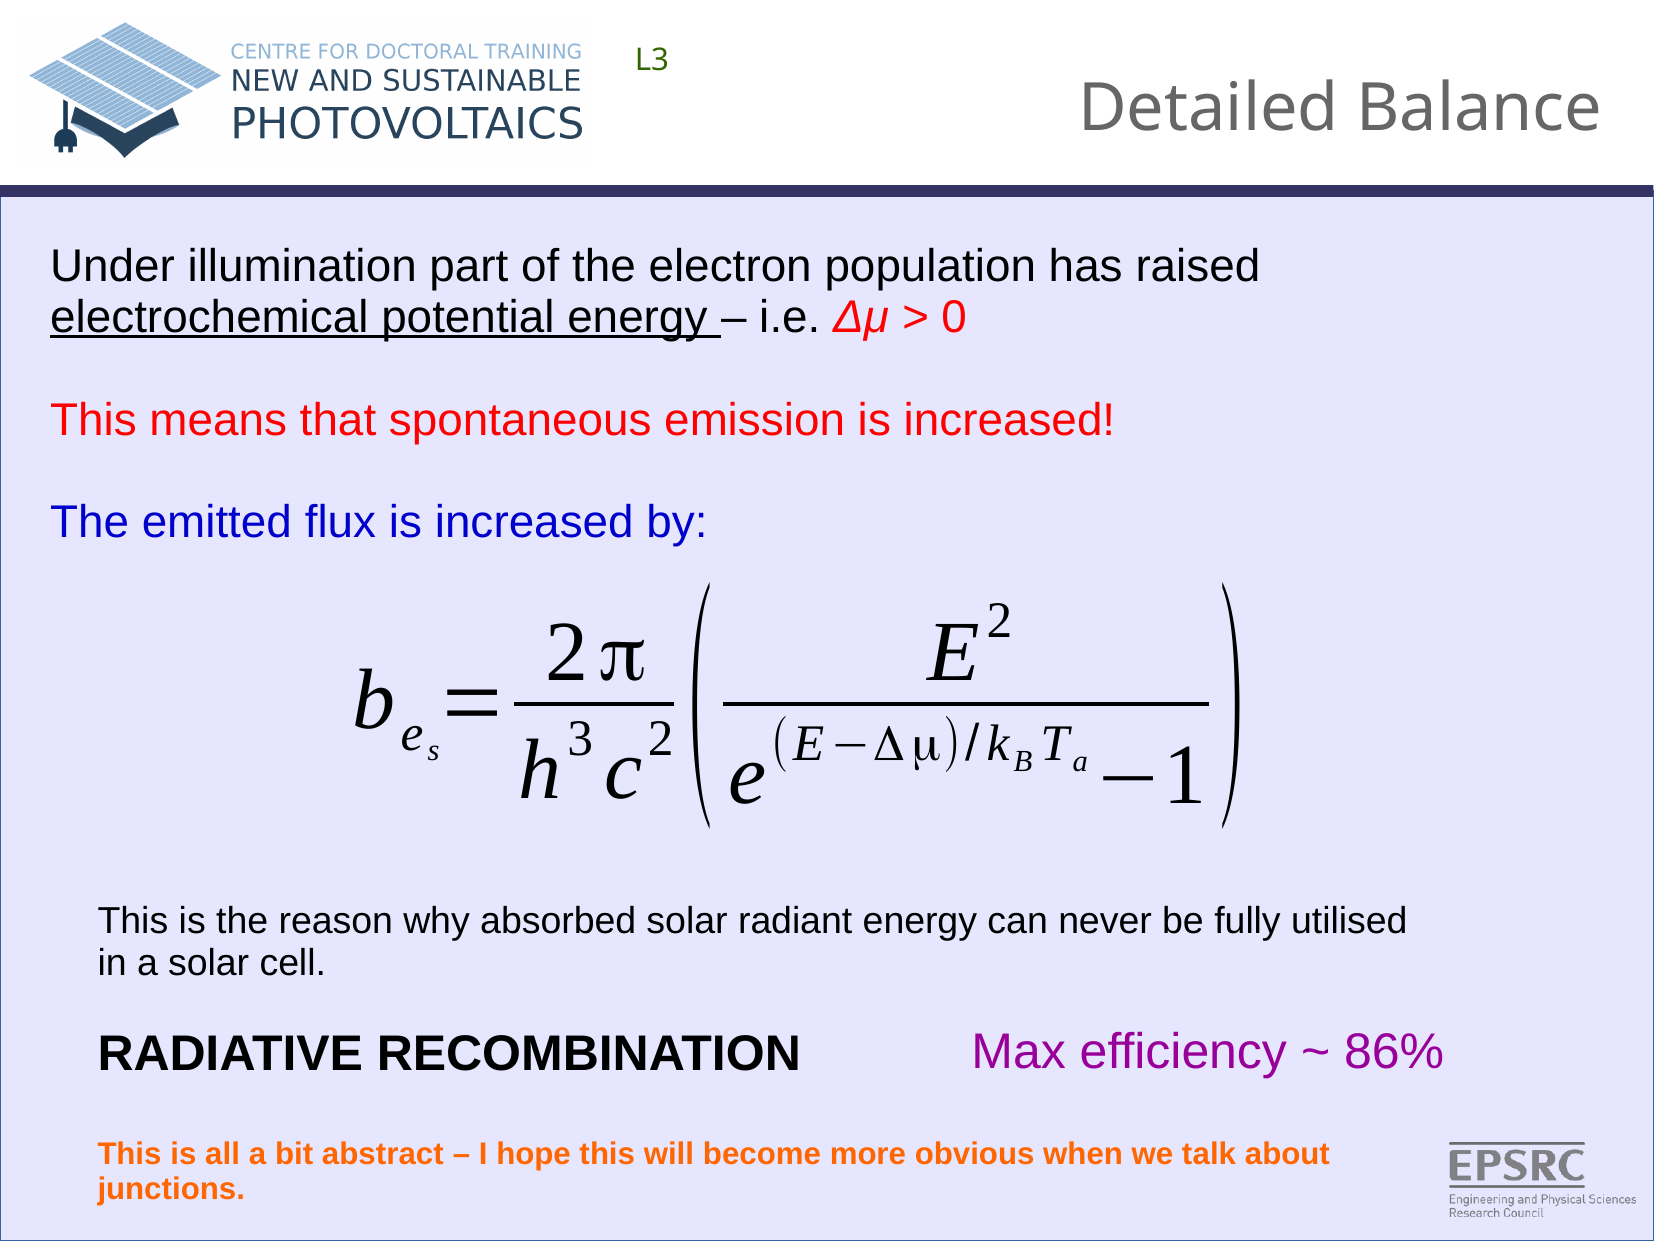

L3
Detailed Balance
Under illumination part of the electron population has raised electrochemical potential energy – i.e. Δμ > 0
This means that spontaneous emission is increased!
The emitted flux is increased by:
This is the reason why absorbed solar radiant energy can never be fully utilised in a solar cell.
RADIATIVE RECOMBINATION
This is all a bit abstract – I hope this will become more obvious when we talk about junctions.
Max efficiency ~ 86%